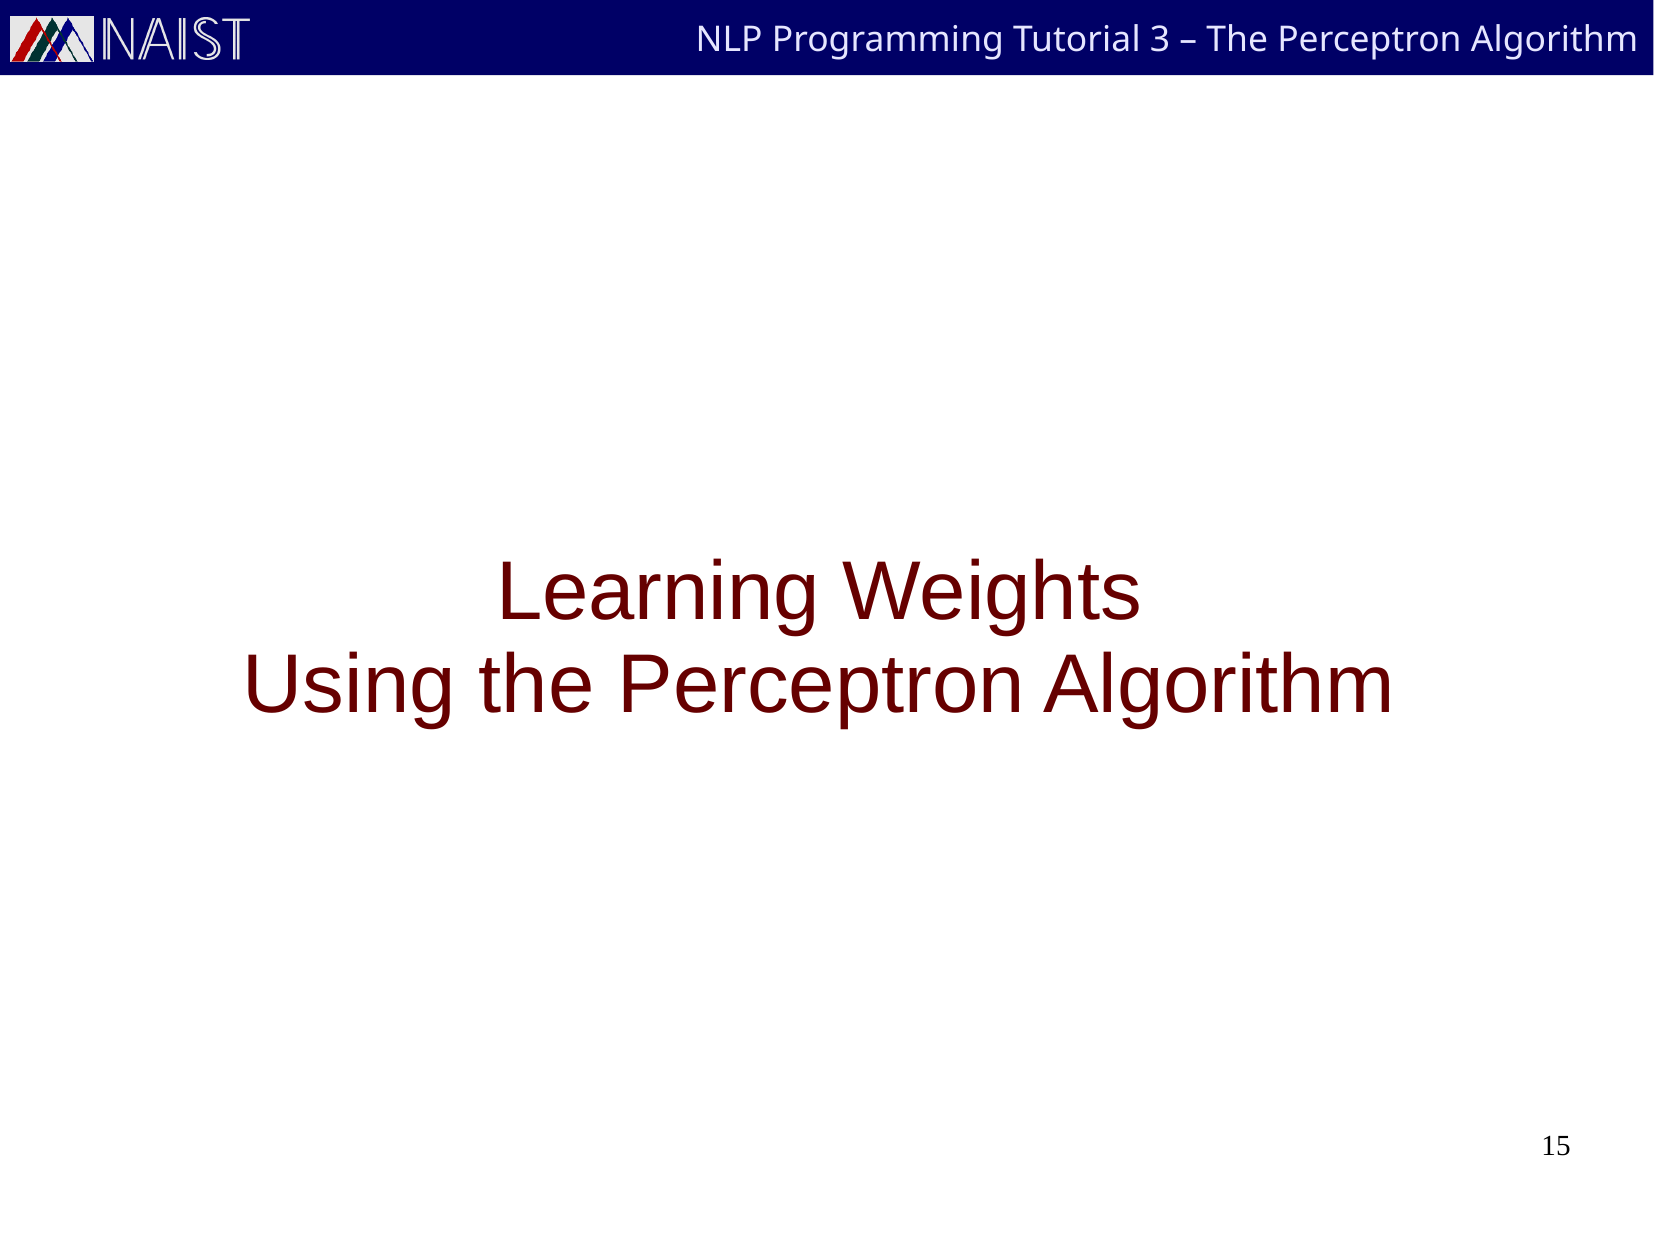

# Learning Weights Using the Perceptron Algorithm
15